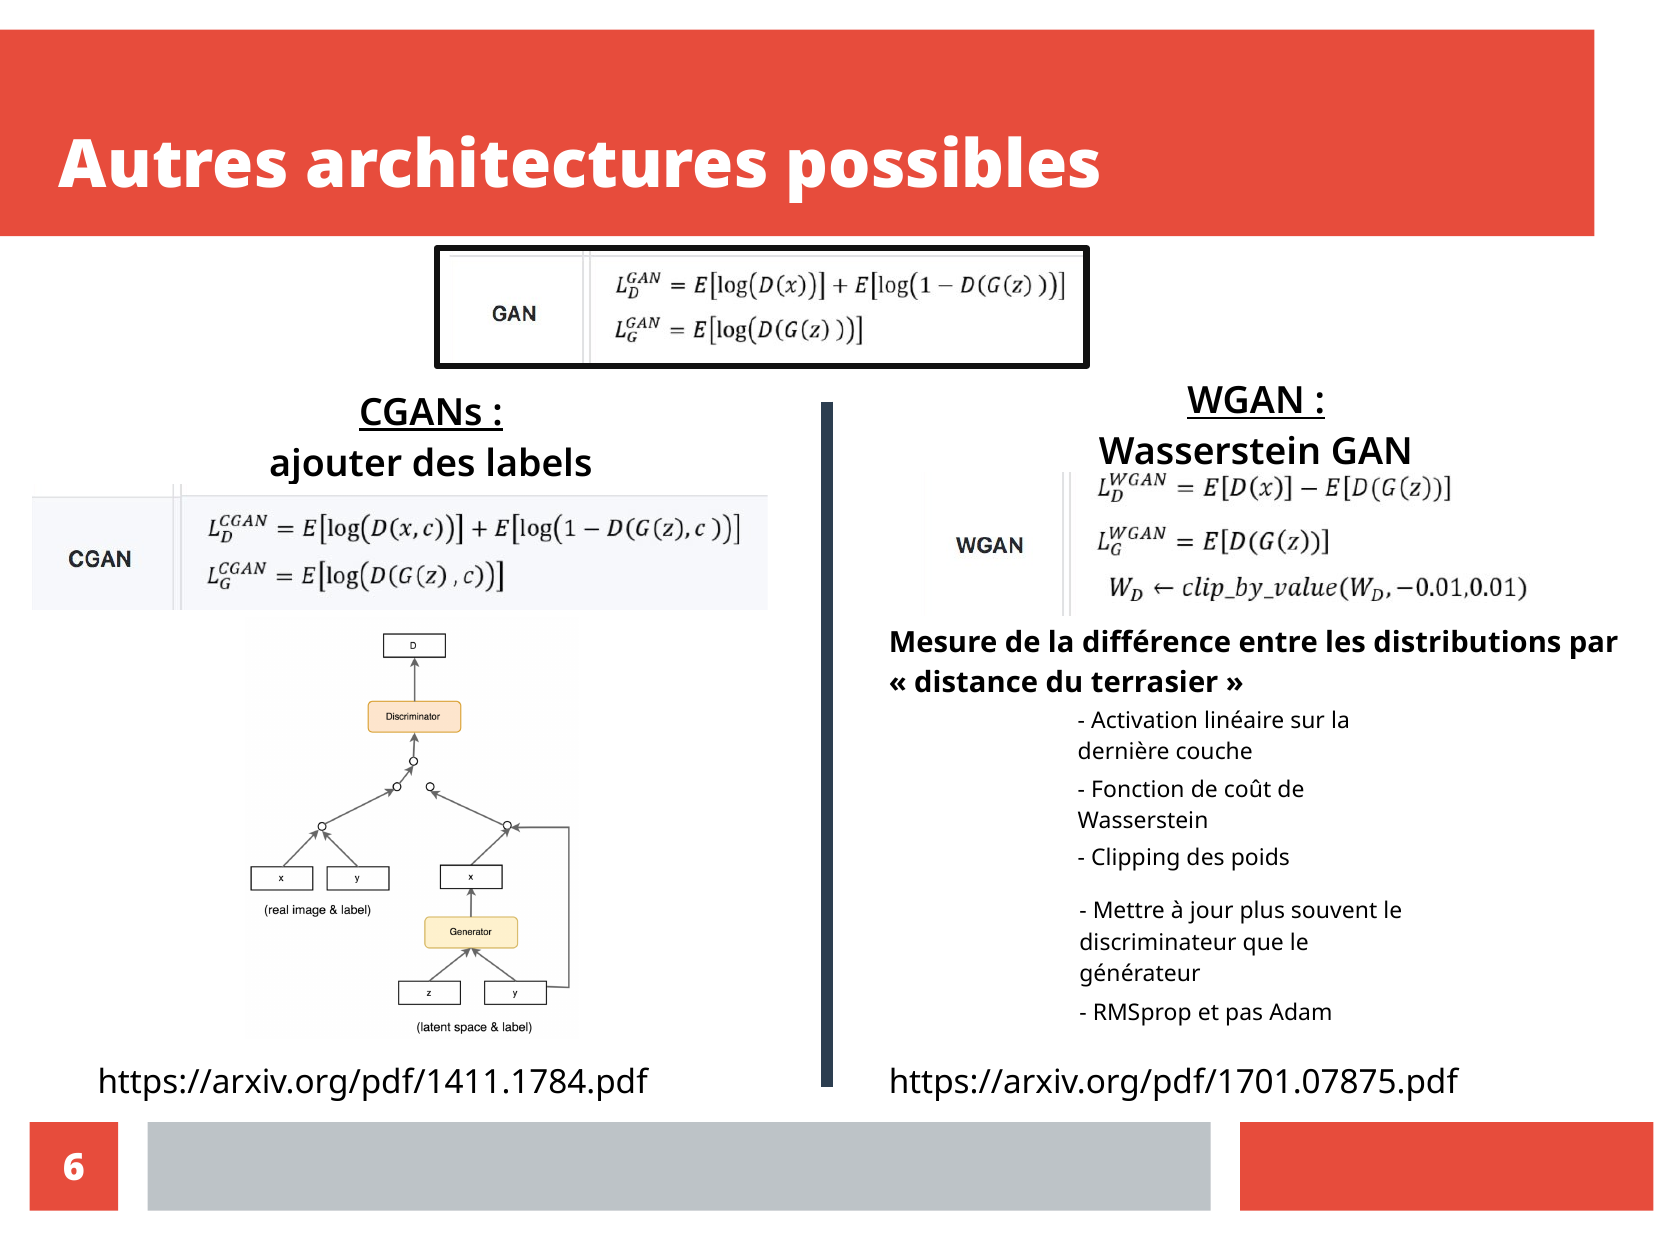

# Autres architectures possibles
WGAN :
Wasserstein GAN
CGANs :
ajouter des labels
Mesure de la différence entre les distributions par « distance du terrasier »
- Activation linéaire sur la dernière couche
- Fonction de coût de Wasserstein
- Clipping des poids
- Mettre à jour plus souvent le discriminateur que le générateur
- RMSprop et pas Adam
https://arxiv.org/pdf/1411.1784.pdf
https://arxiv.org/pdf/1701.07875.pdf
6